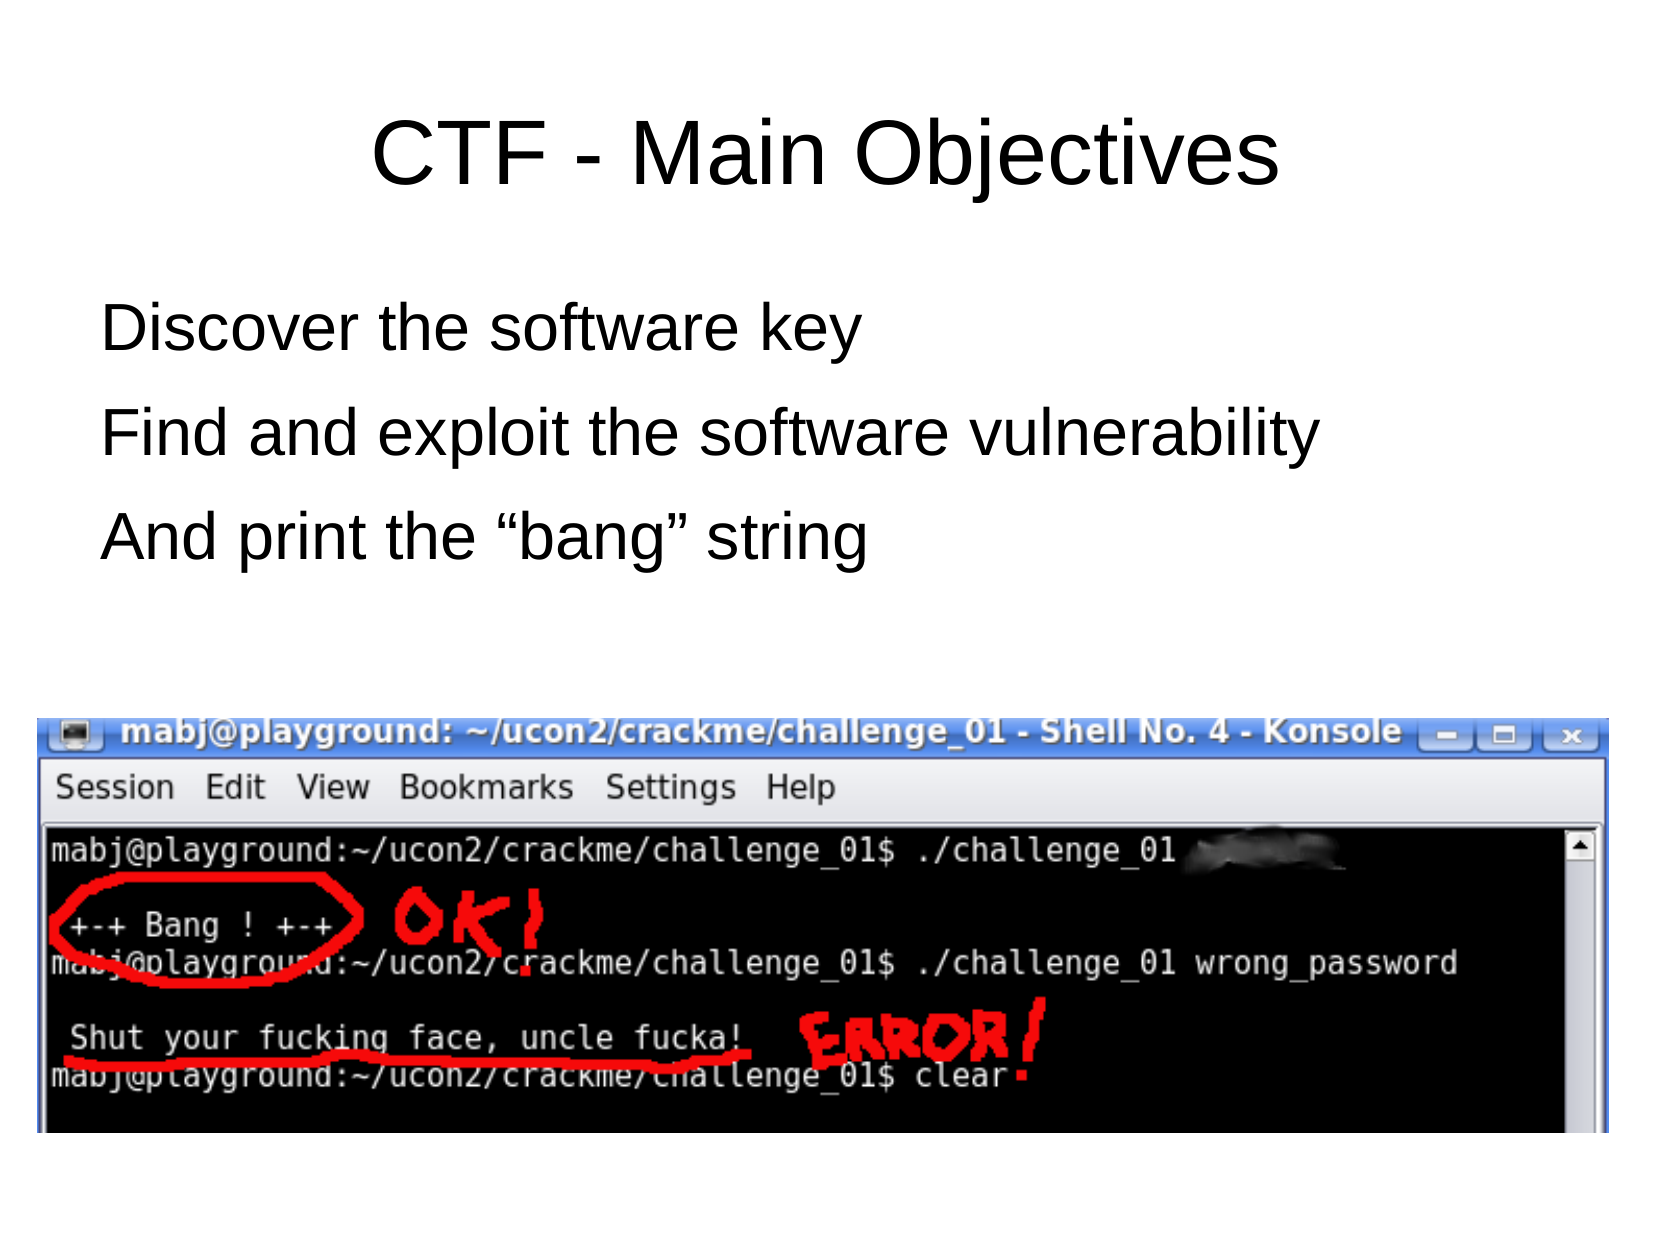

# CTF - Main Objectives
Discover the software key
Find and exploit the software vulnerability
And print the “bang” string